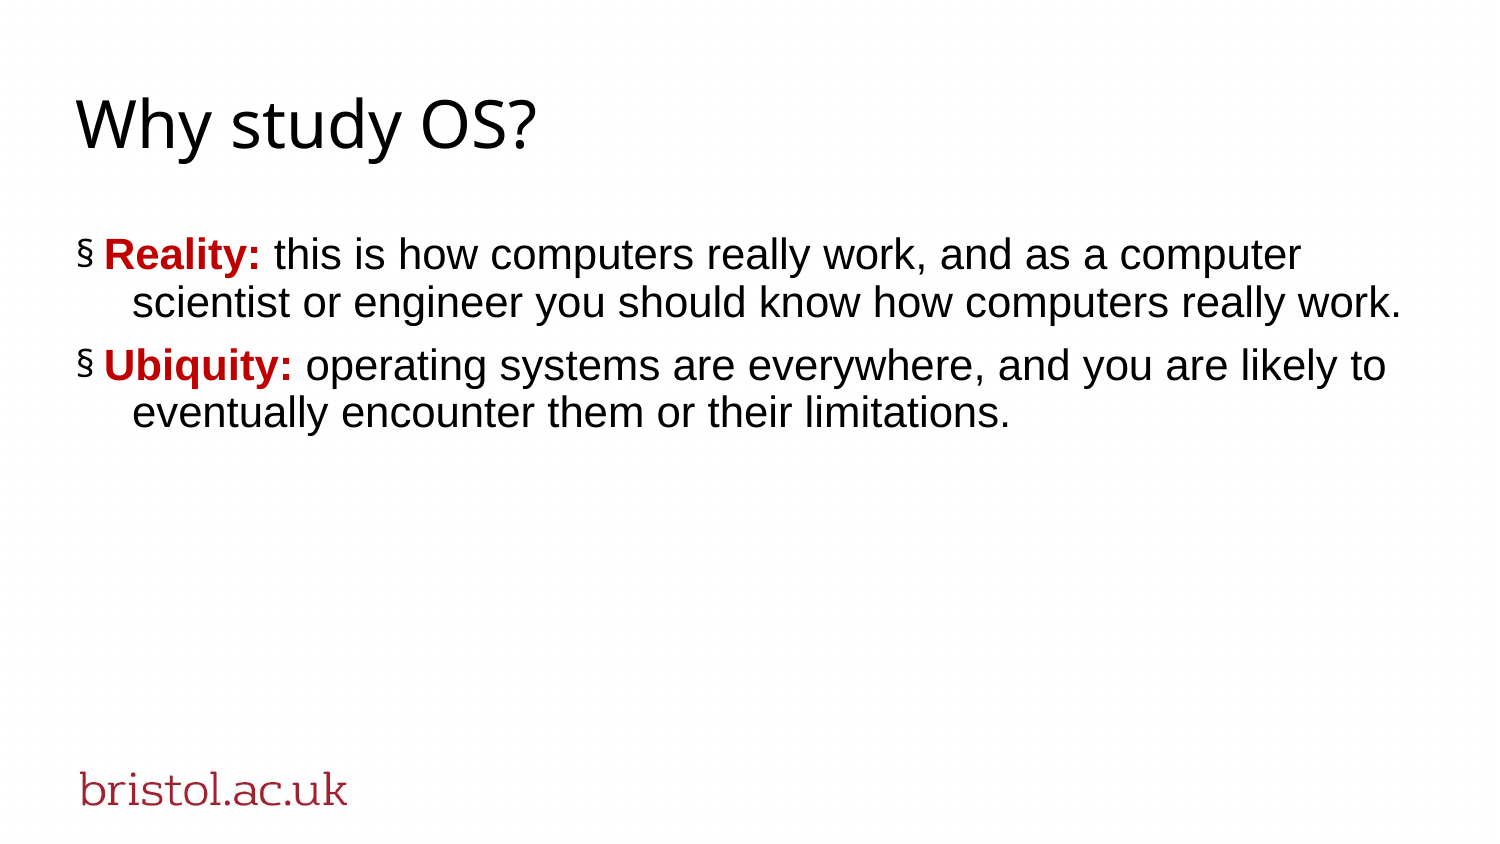

# Why study OS?
Reality: this is how computers really work, and as a computer scientist or engineer you should know how computers really work.
Ubiquity: operating systems are everywhere, and you are likely to eventually encounter them or their limitations.